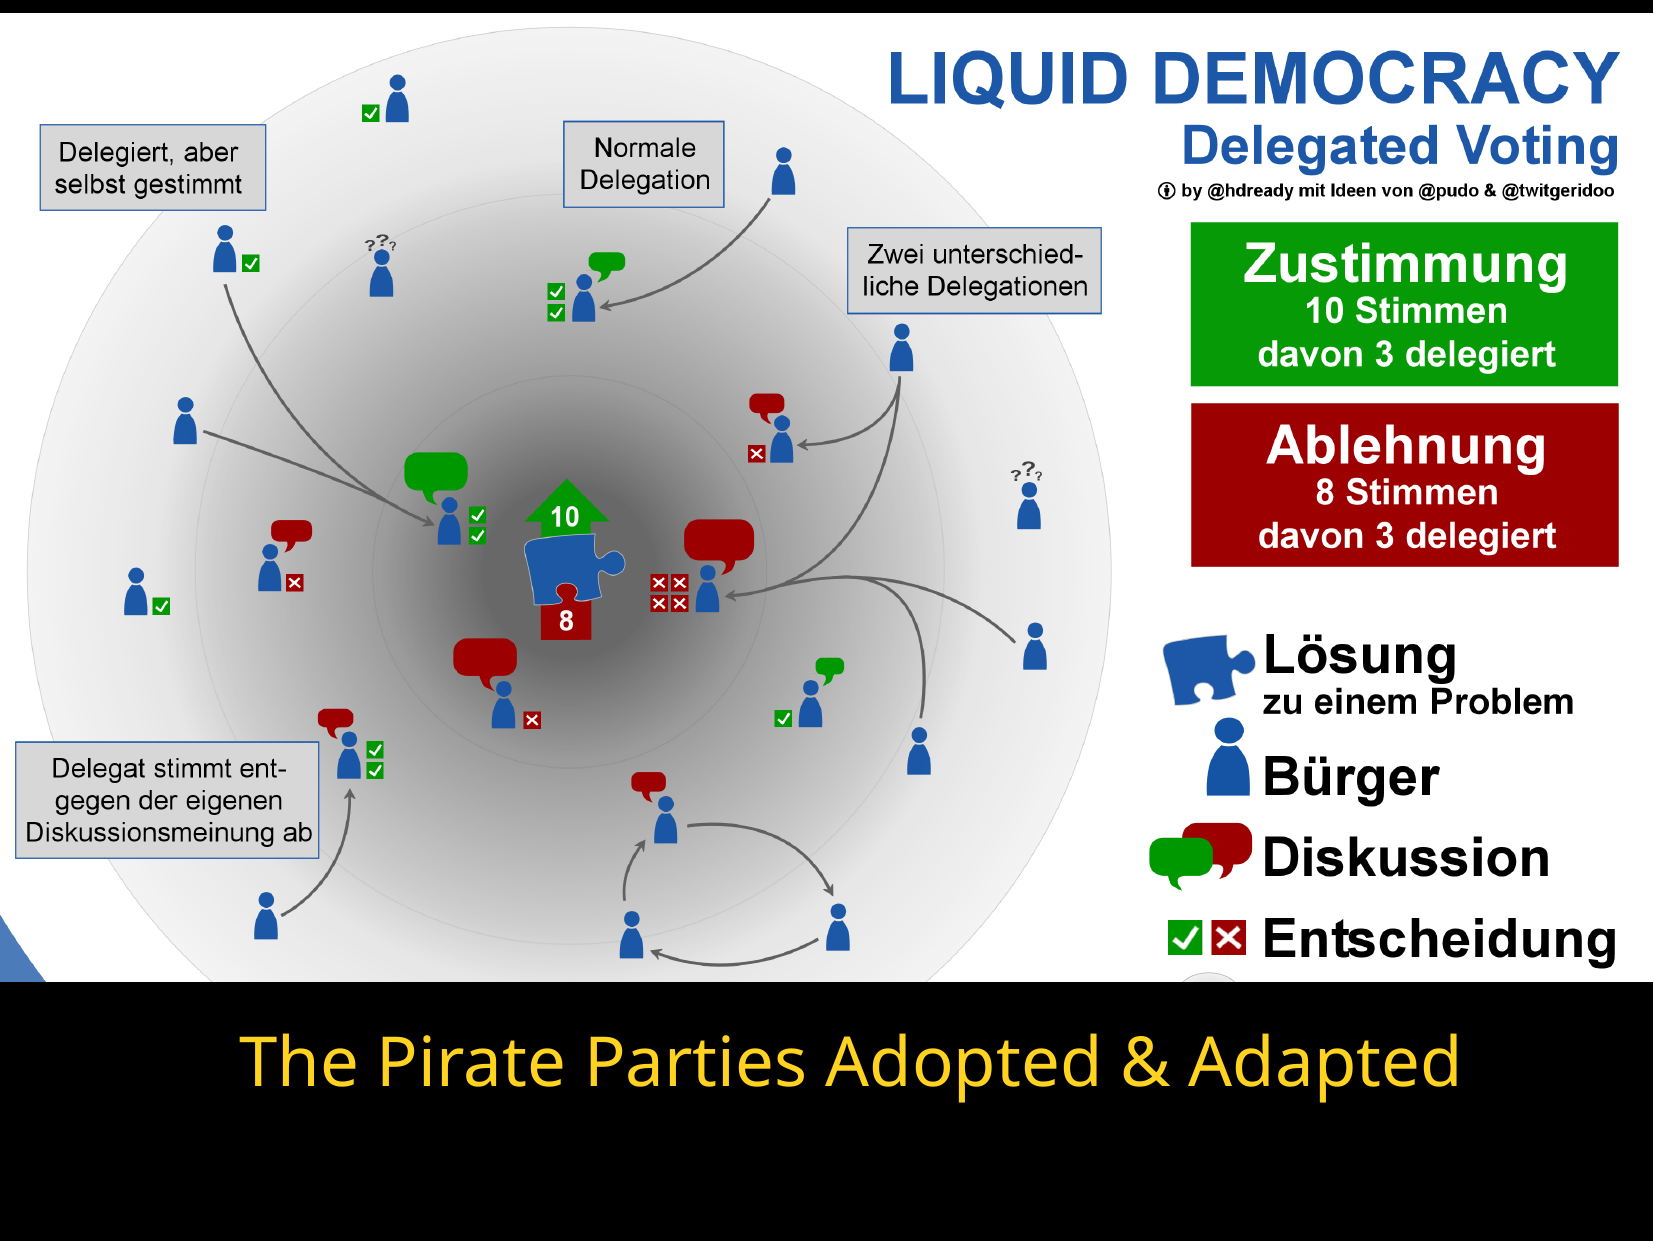

# The Pirate Parties Adopted & Adapted